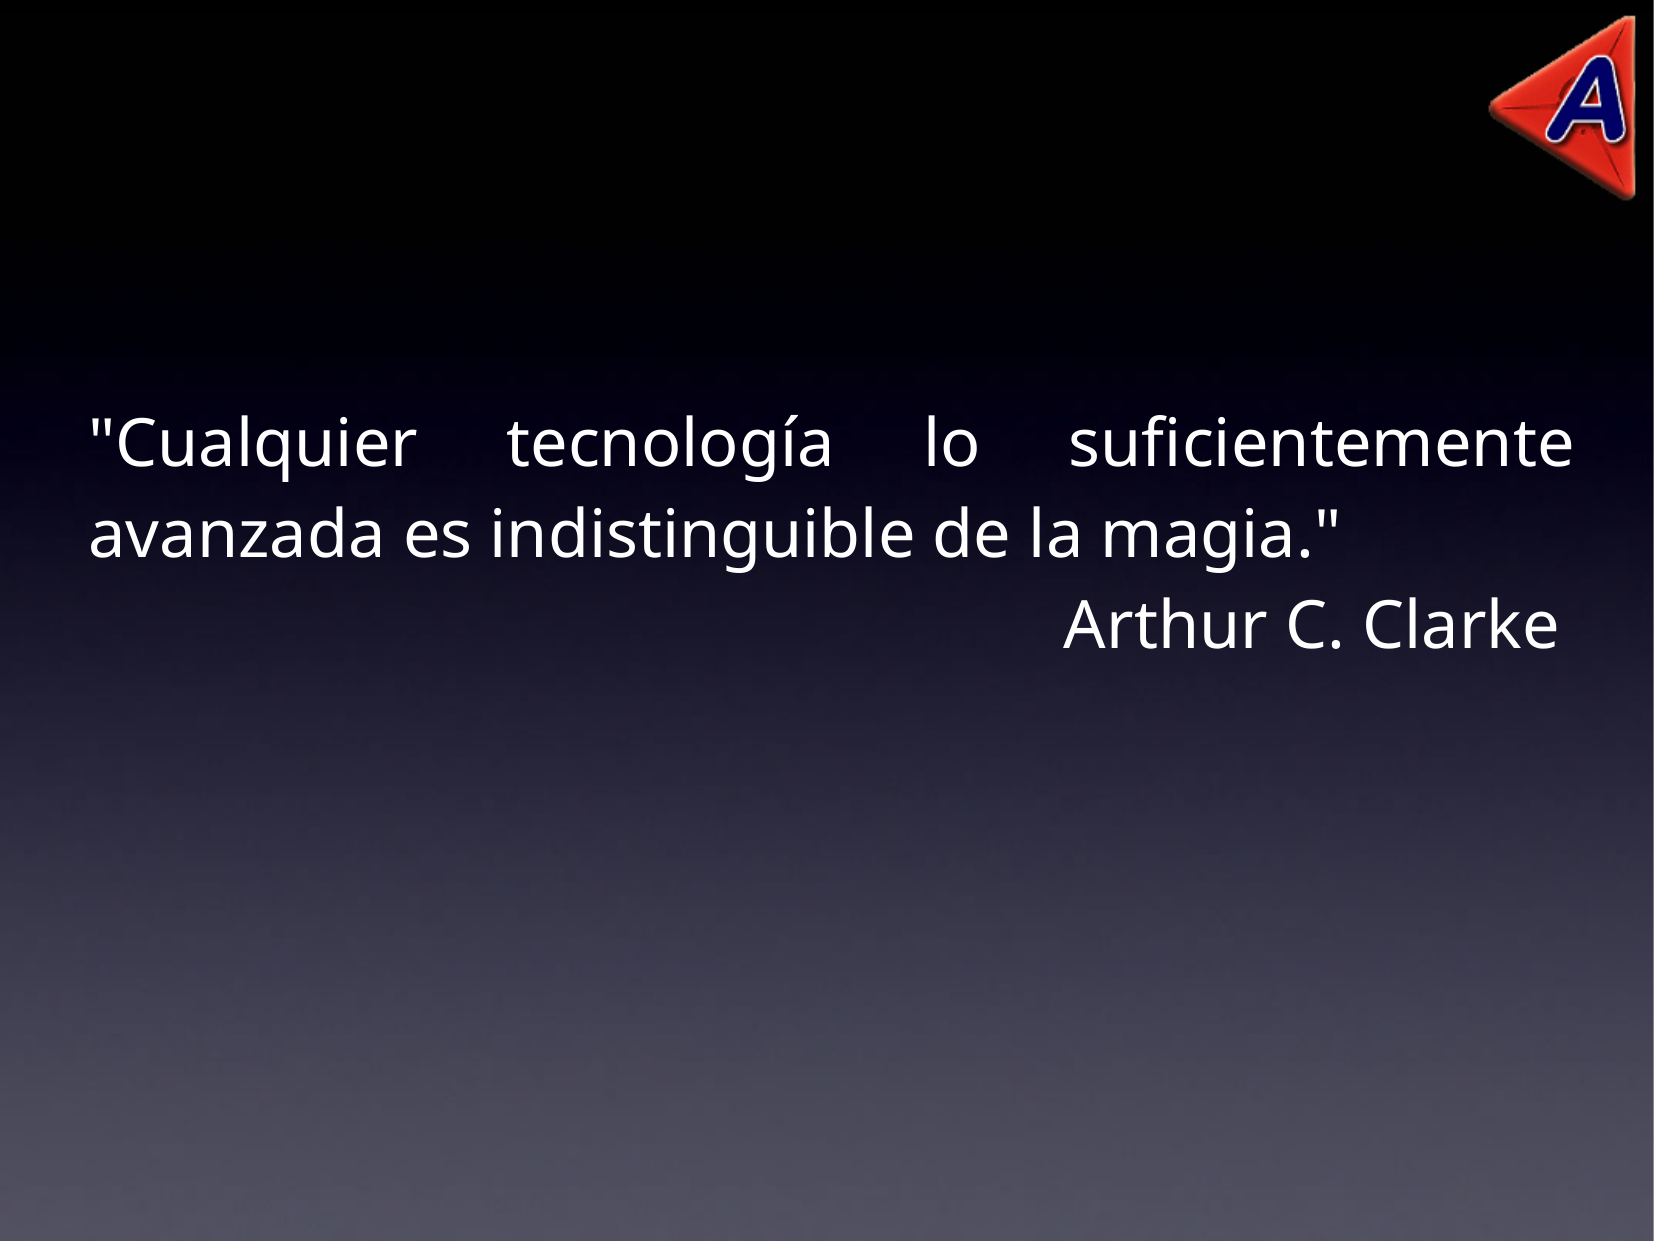

# "Cualquier tecnología lo suficientemente avanzada es indistinguible de la magia."
													Arthur C. Clarke